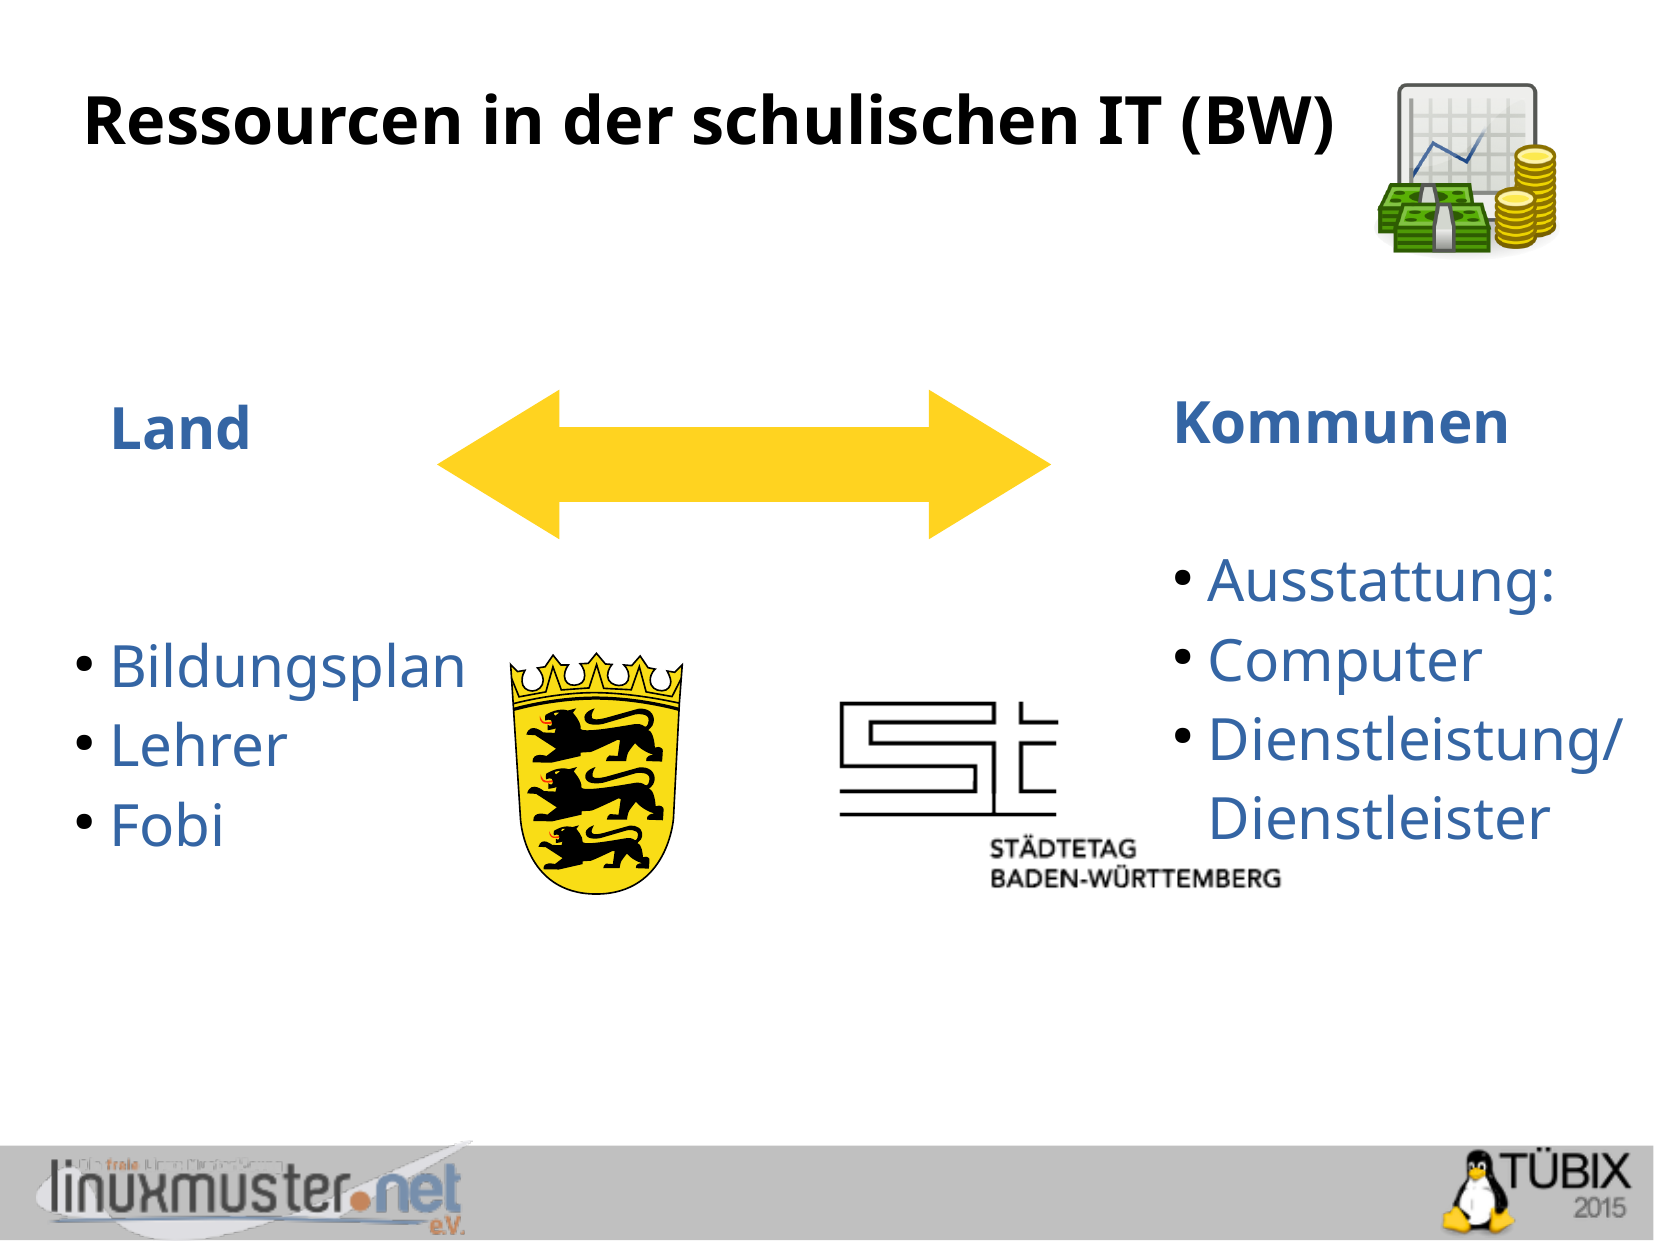

# Ressourcen in der schulischen IT (BW)
Kommunen
Ausstattung:
Computer
Dienstleistung/Dienstleister
Land
Bildungsplan
Lehrer
Fobi